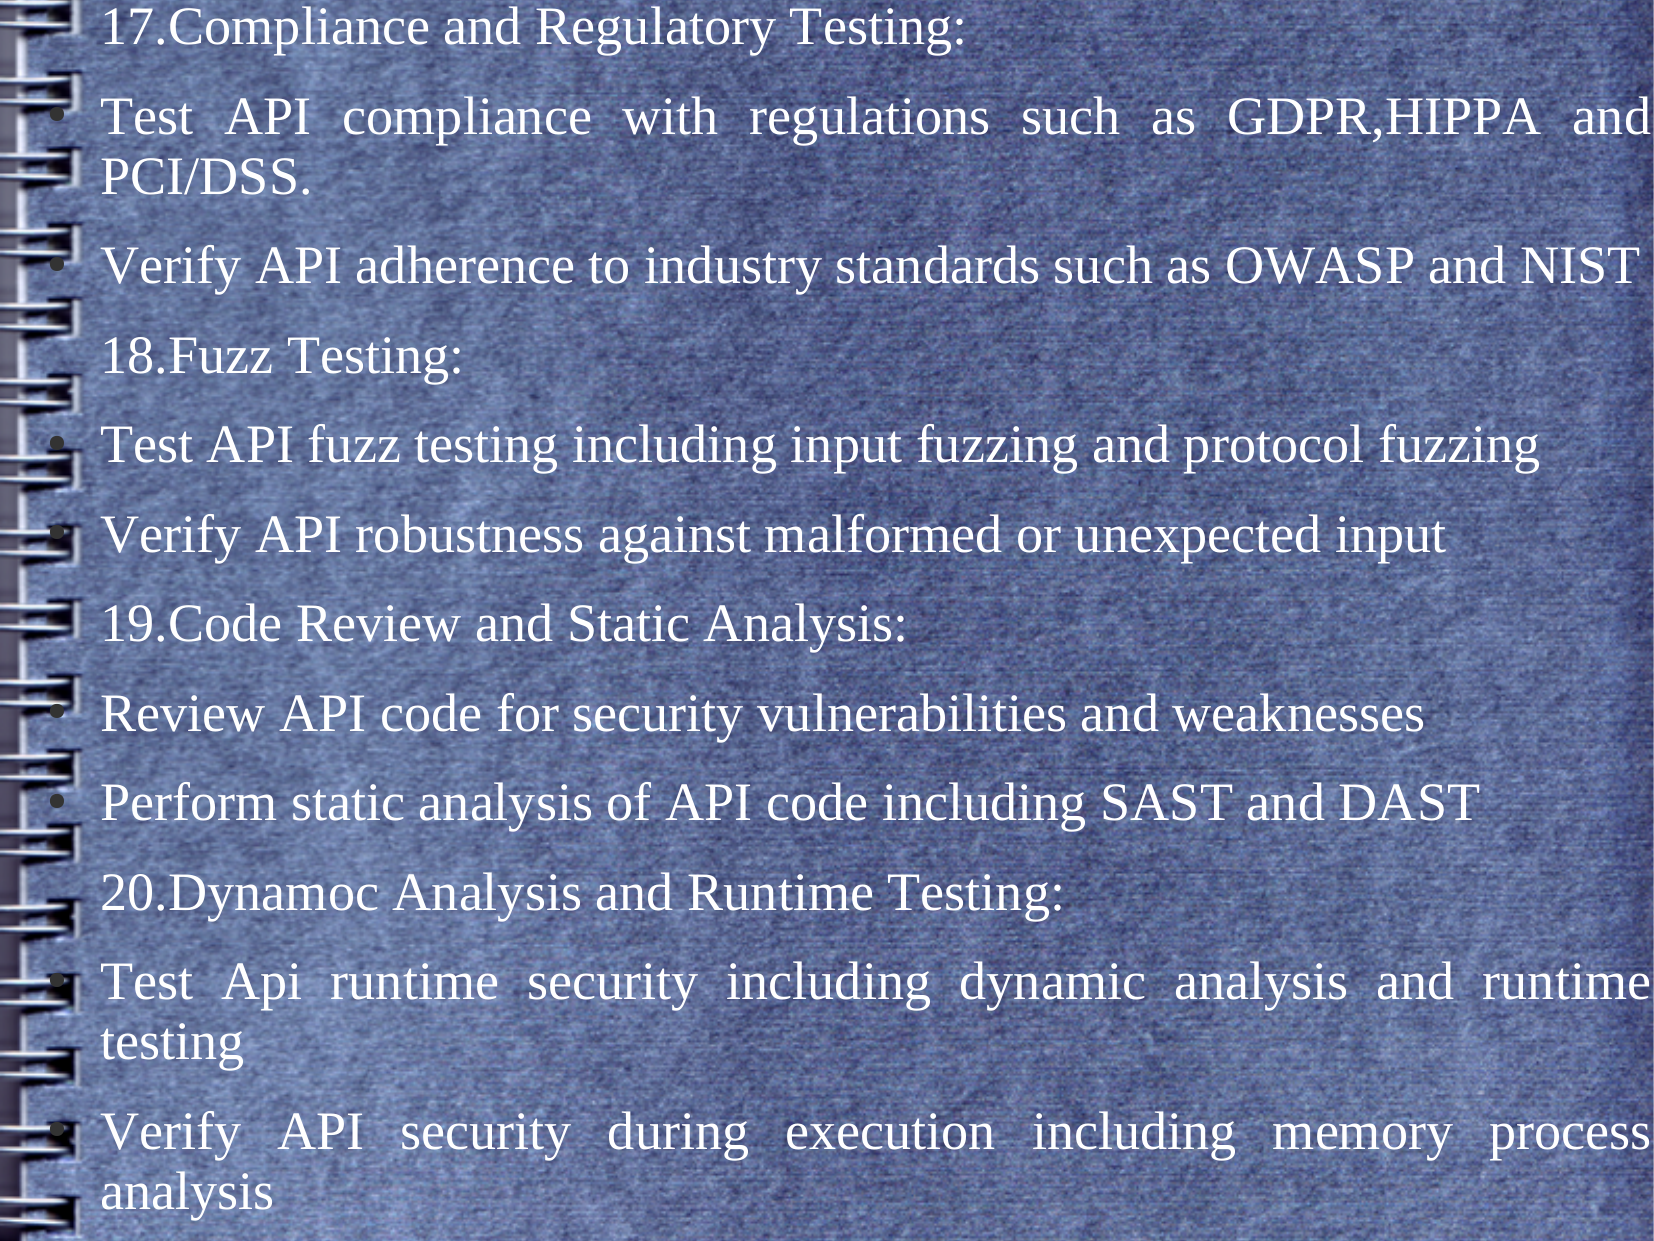

# 17.Compliance and Regulatory Testing:
Test API compliance with regulations such as GDPR,HIPPA and PCI/DSS.
Verify API adherence to industry standards such as OWASP and NIST
18.Fuzz Testing:
Test API fuzz testing including input fuzzing and protocol fuzzing
Verify API robustness against malformed or unexpected input
19.Code Review and Static Analysis:
Review API code for security vulnerabilities and weaknesses
Perform static analysis of API code including SAST and DAST
20.Dynamoc Analysis and Runtime Testing:
Test Api runtime security including dynamic analysis and runtime testing
Verify API security during execution including memory process analysis